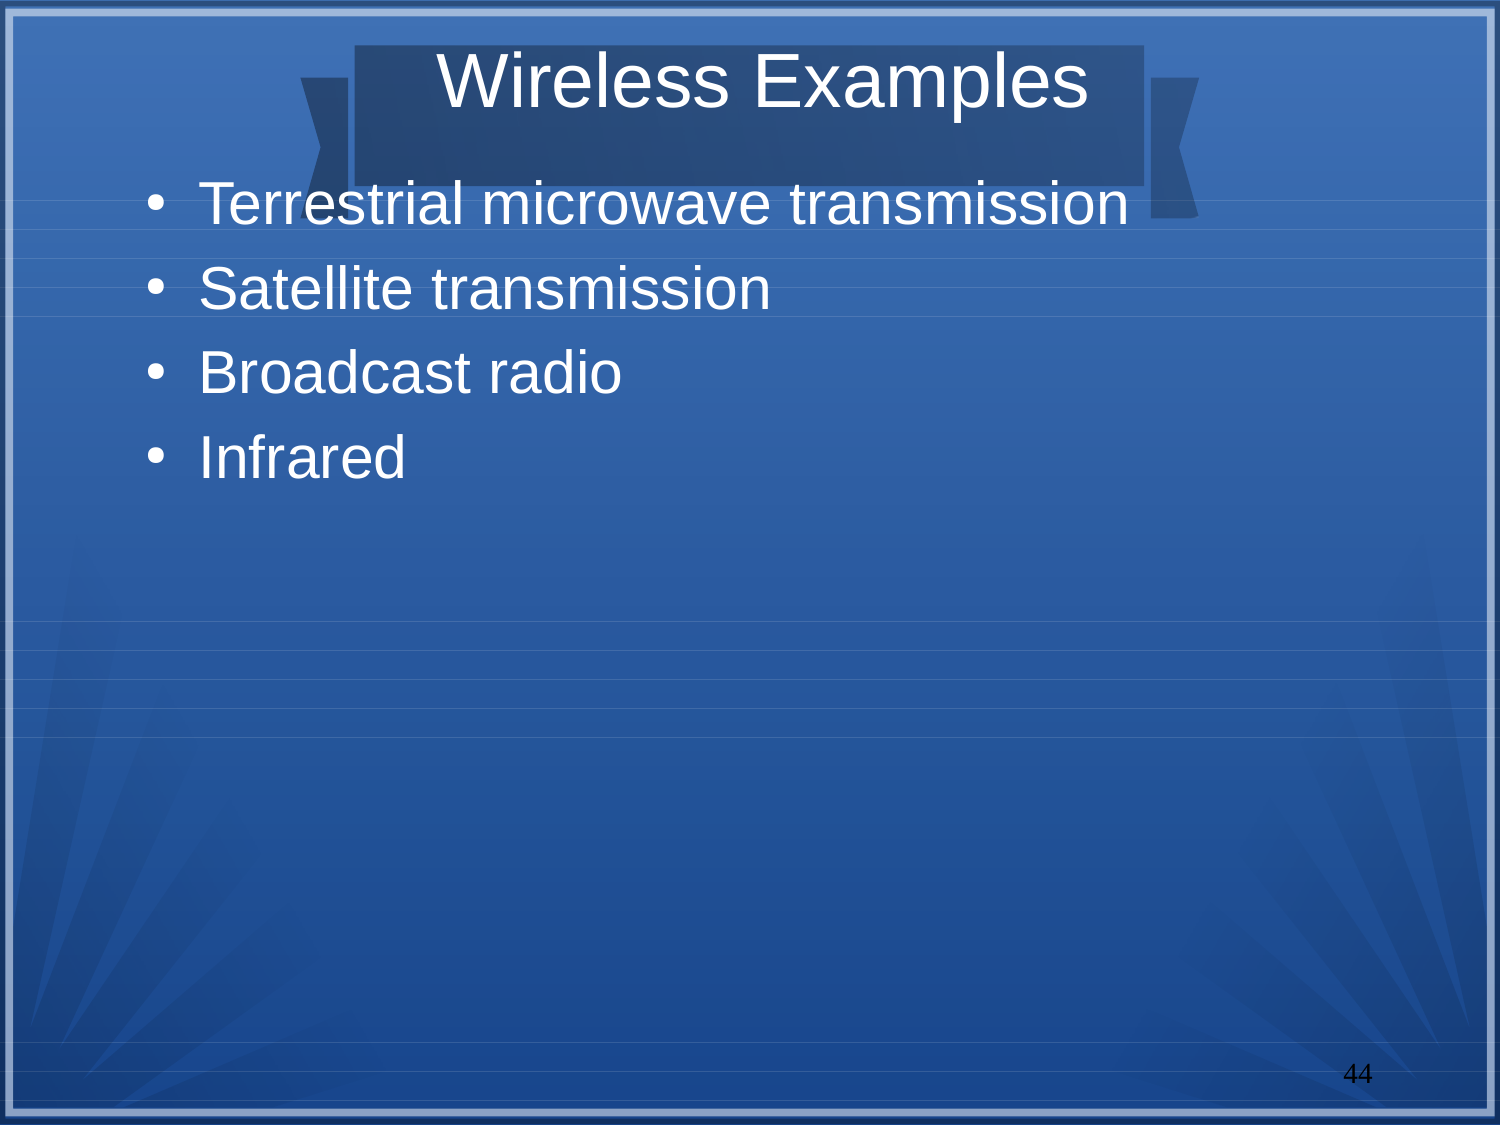

# Wireless Examples
Terrestrial microwave transmission
Satellite transmission
Broadcast radio
Infrared